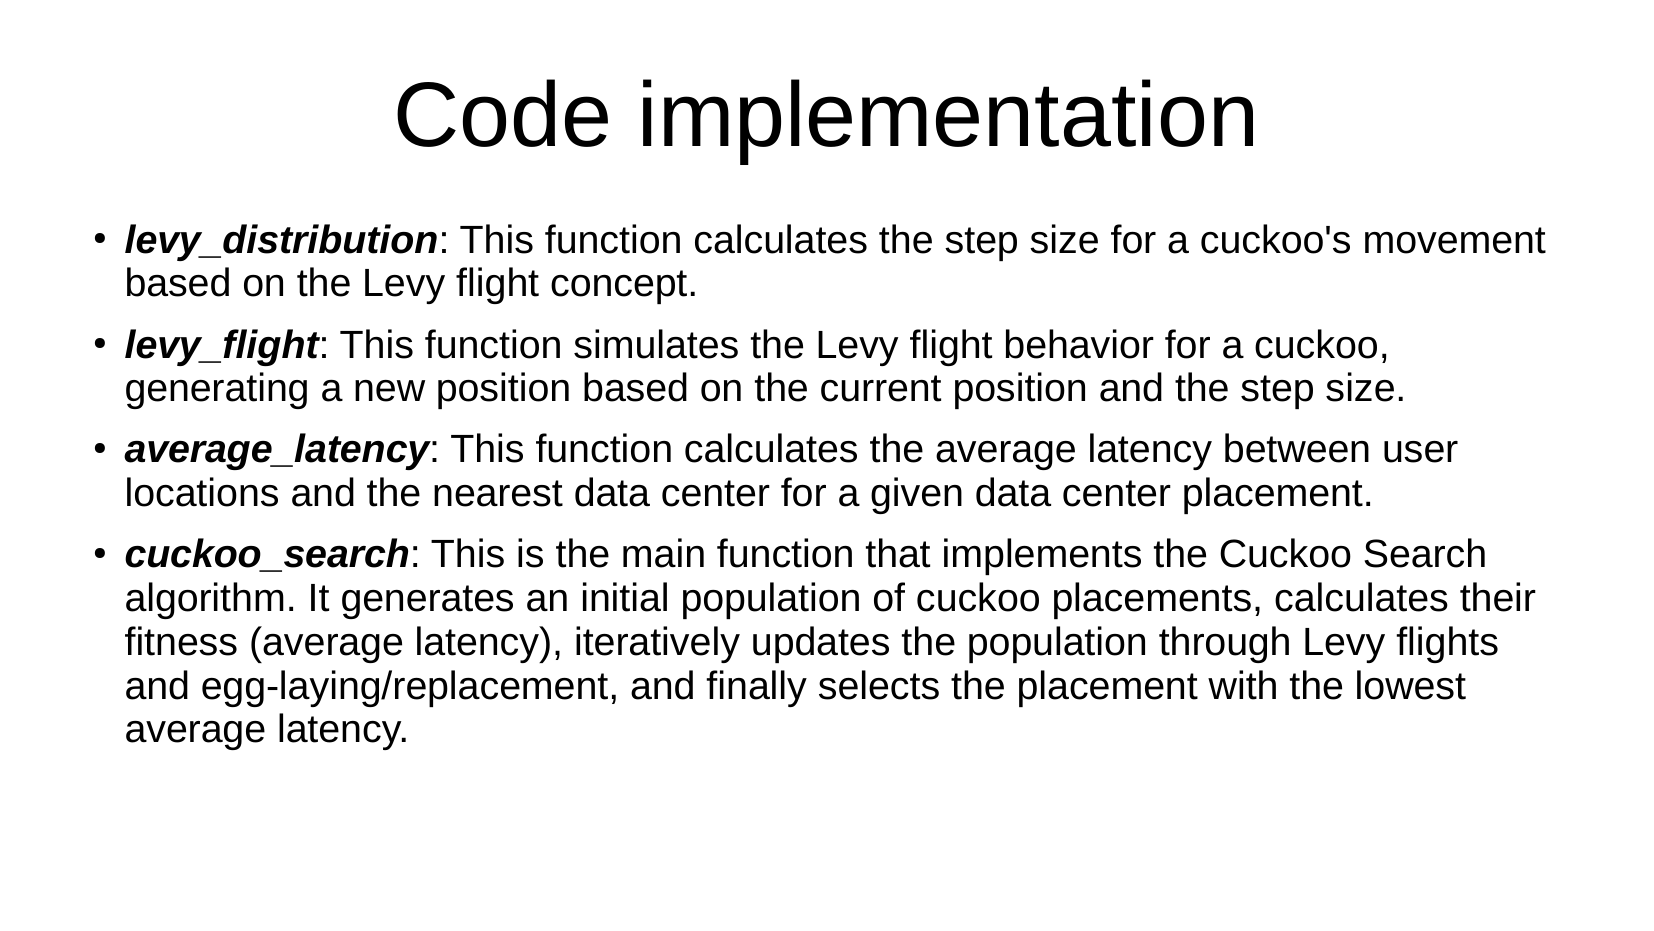

# Code implementation
levy_distribution: This function calculates the step size for a cuckoo's movement based on the Levy flight concept.
levy_flight: This function simulates the Levy flight behavior for a cuckoo, generating a new position based on the current position and the step size.
average_latency: This function calculates the average latency between user locations and the nearest data center for a given data center placement.
cuckoo_search: This is the main function that implements the Cuckoo Search algorithm. It generates an initial population of cuckoo placements, calculates their fitness (average latency), iteratively updates the population through Levy flights and egg-laying/replacement, and finally selects the placement with the lowest average latency.